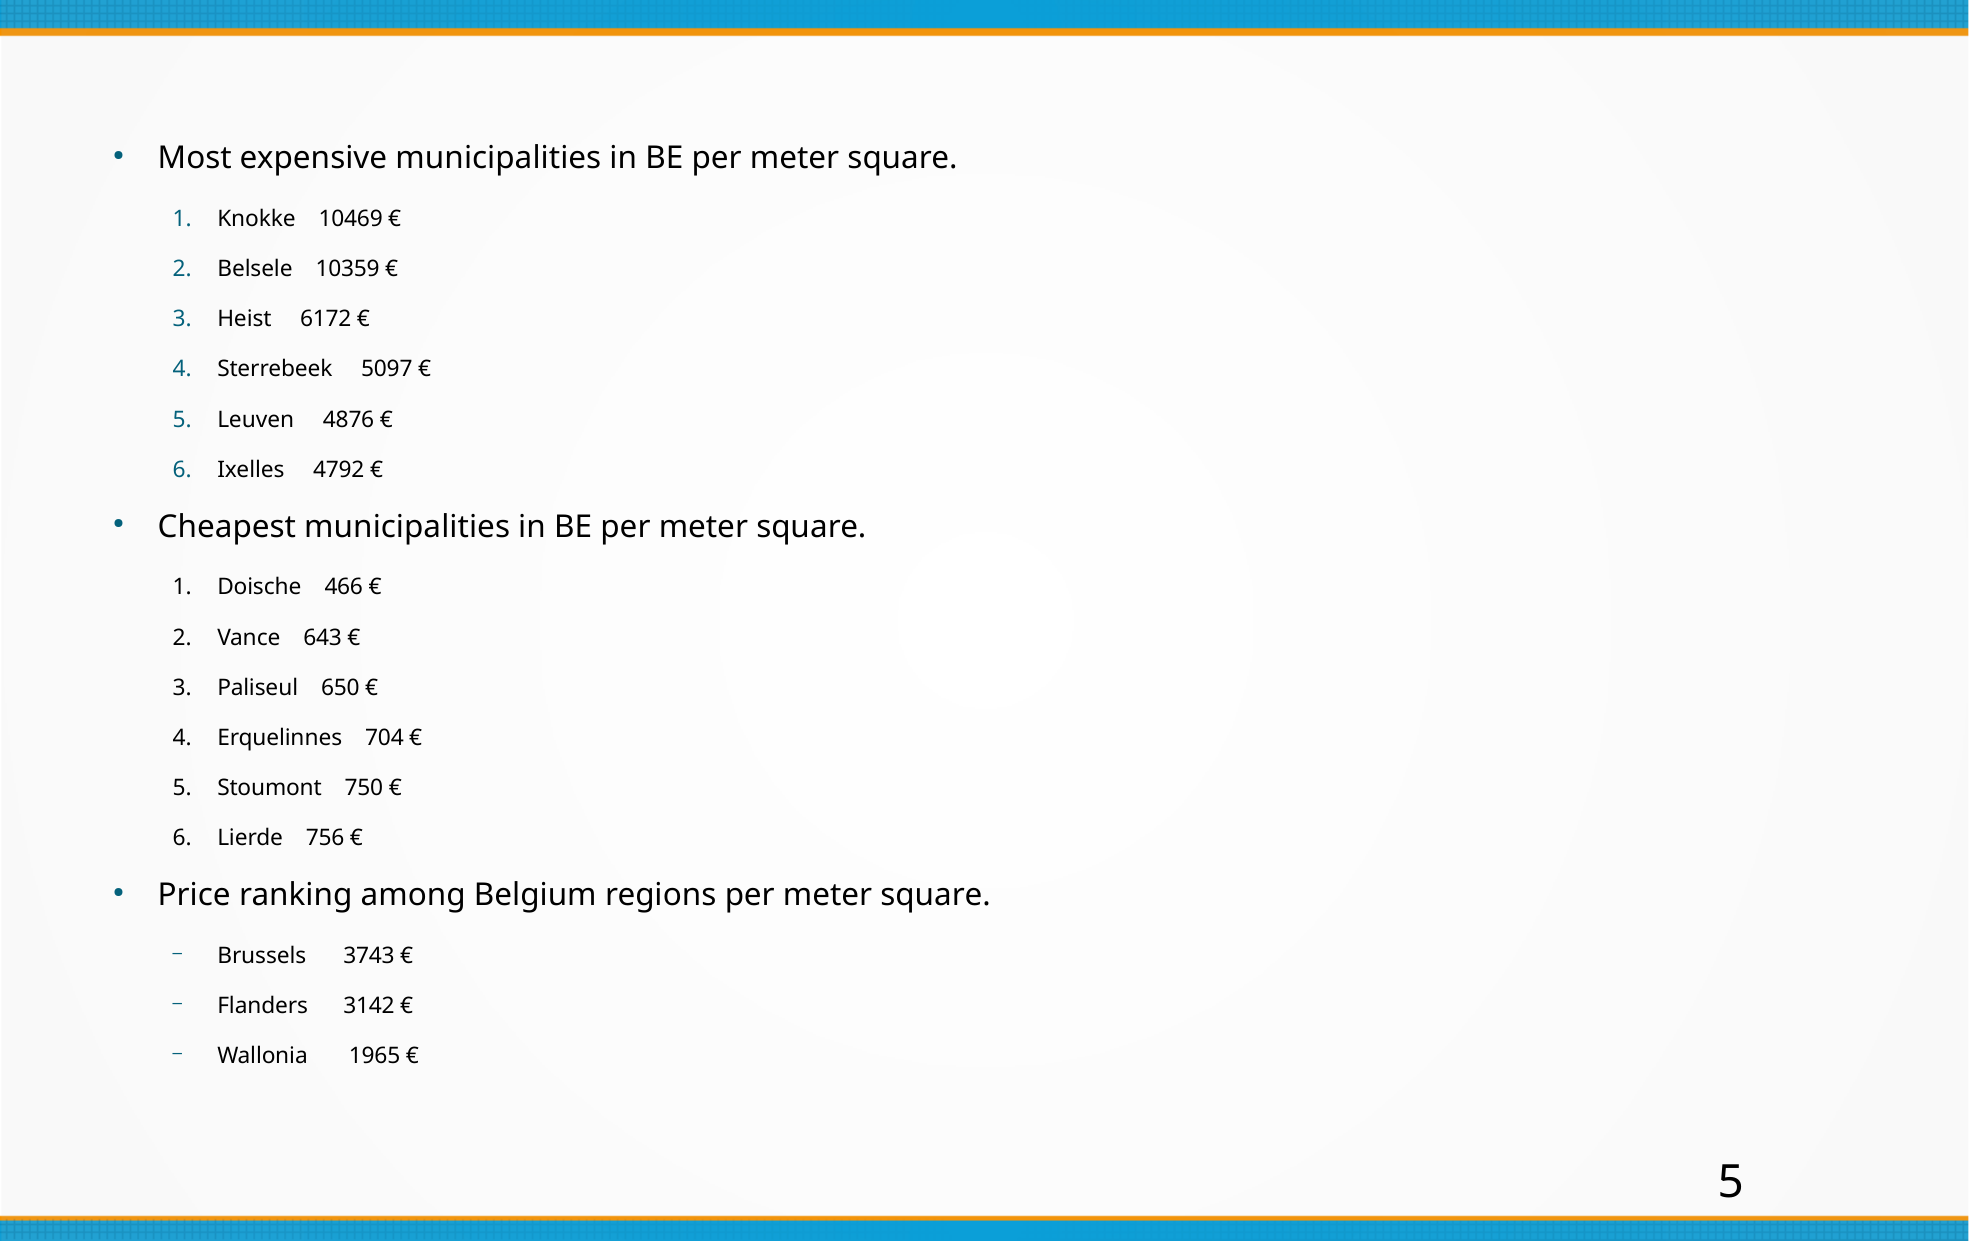

# Most expensive municipalities in BE per meter square.
Knokke 10469 €
Belsele 10359 €
Heist 6172 €
Sterrebeek 5097 €
Leuven 4876 €
Ixelles 4792 €
Cheapest municipalities in BE per meter square.
Doische 466 €
Vance 643 €
Paliseul 650 €
Erquelinnes 704 €
Stoumont 750 €
Lierde 756 €
Price ranking among Belgium regions per meter square.
Brussels	3743 €
Flanders	3142 €
Wallonia	 1965 €